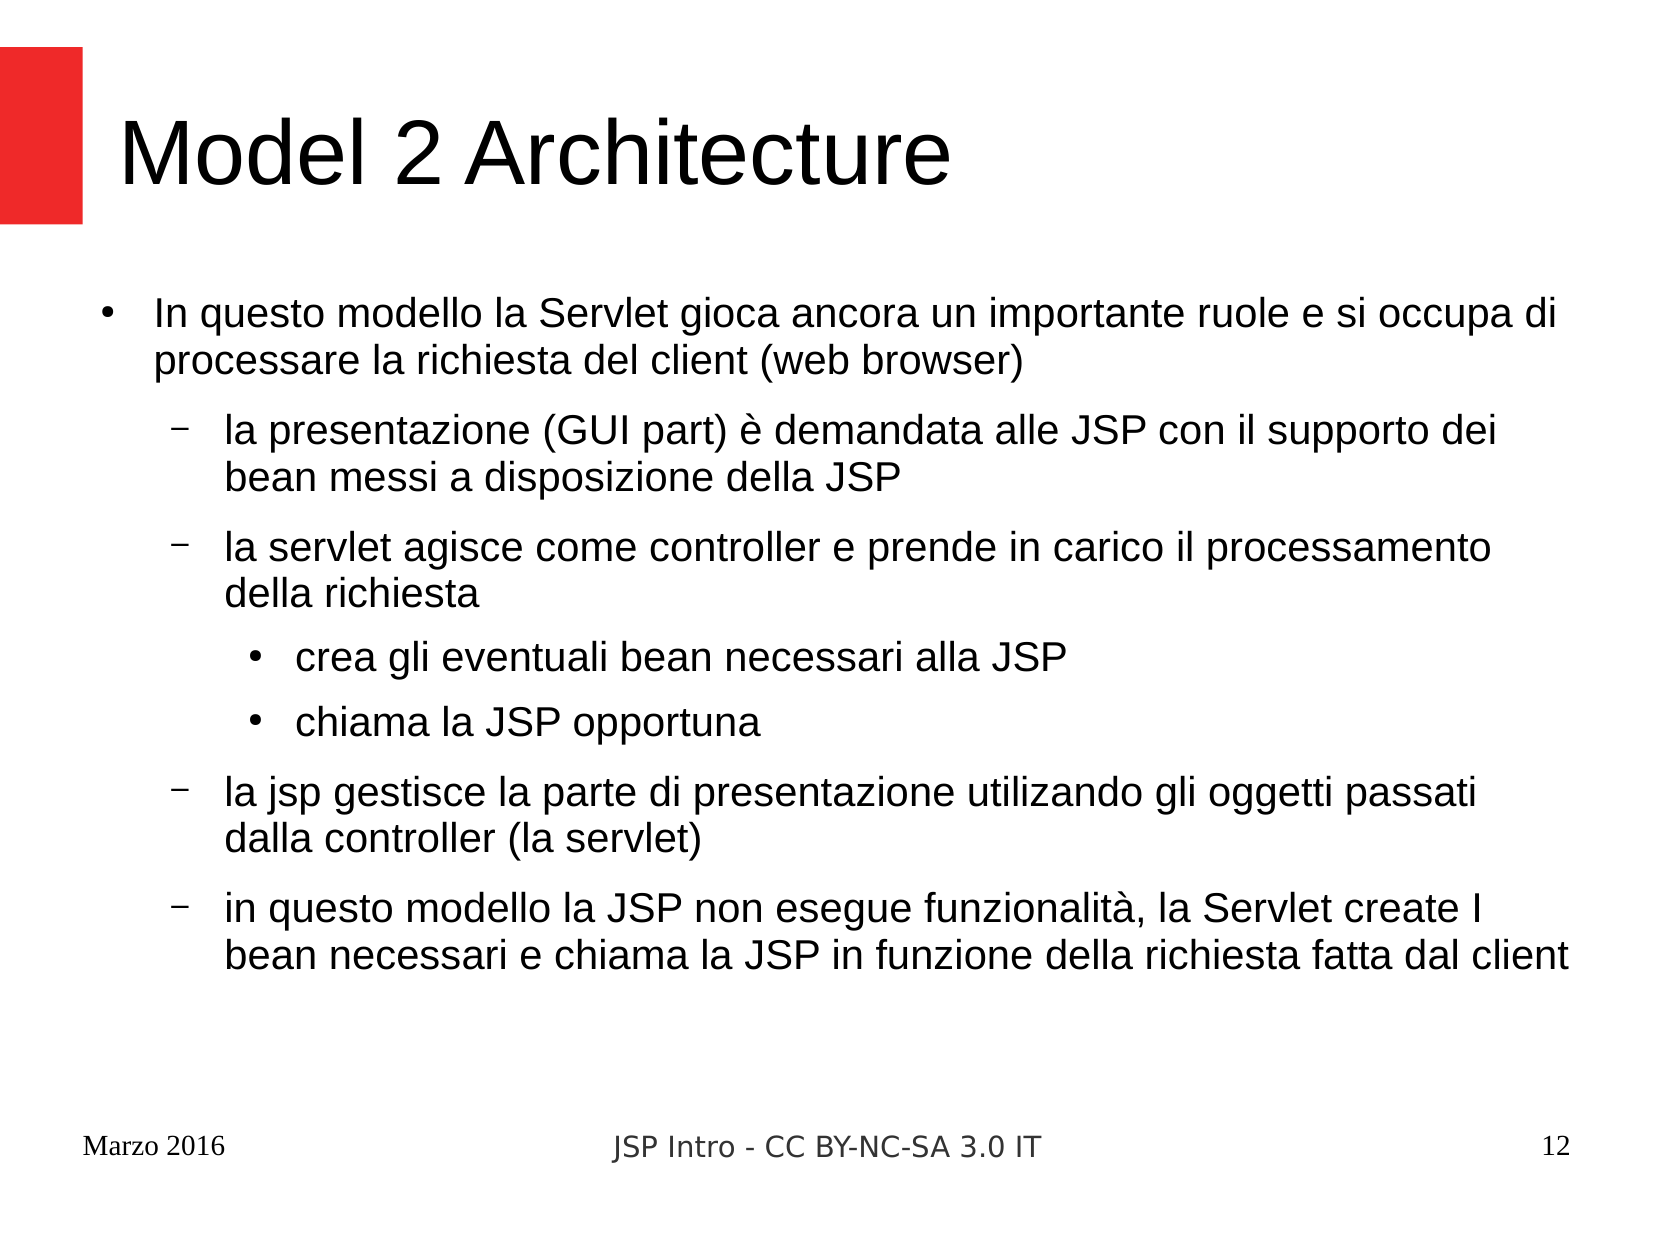

# Model 2 Architecture
In questo modello la Servlet gioca ancora un importante ruole e si occupa di processare la richiesta del client (web browser)
la presentazione (GUI part) è demandata alle JSP con il supporto dei bean messi a disposizione della JSP
la servlet agisce come controller e prende in carico il processamento della richiesta
crea gli eventuali bean necessari alla JSP
chiama la JSP opportuna
la jsp gestisce la parte di presentazione utilizando gli oggetti passati dalla controller (la servlet)
in questo modello la JSP non esegue funzionalità, la Servlet create I bean necessari e chiama la JSP in funzione della richiesta fatta dal client
Your Date Here
Your Footer Here
12